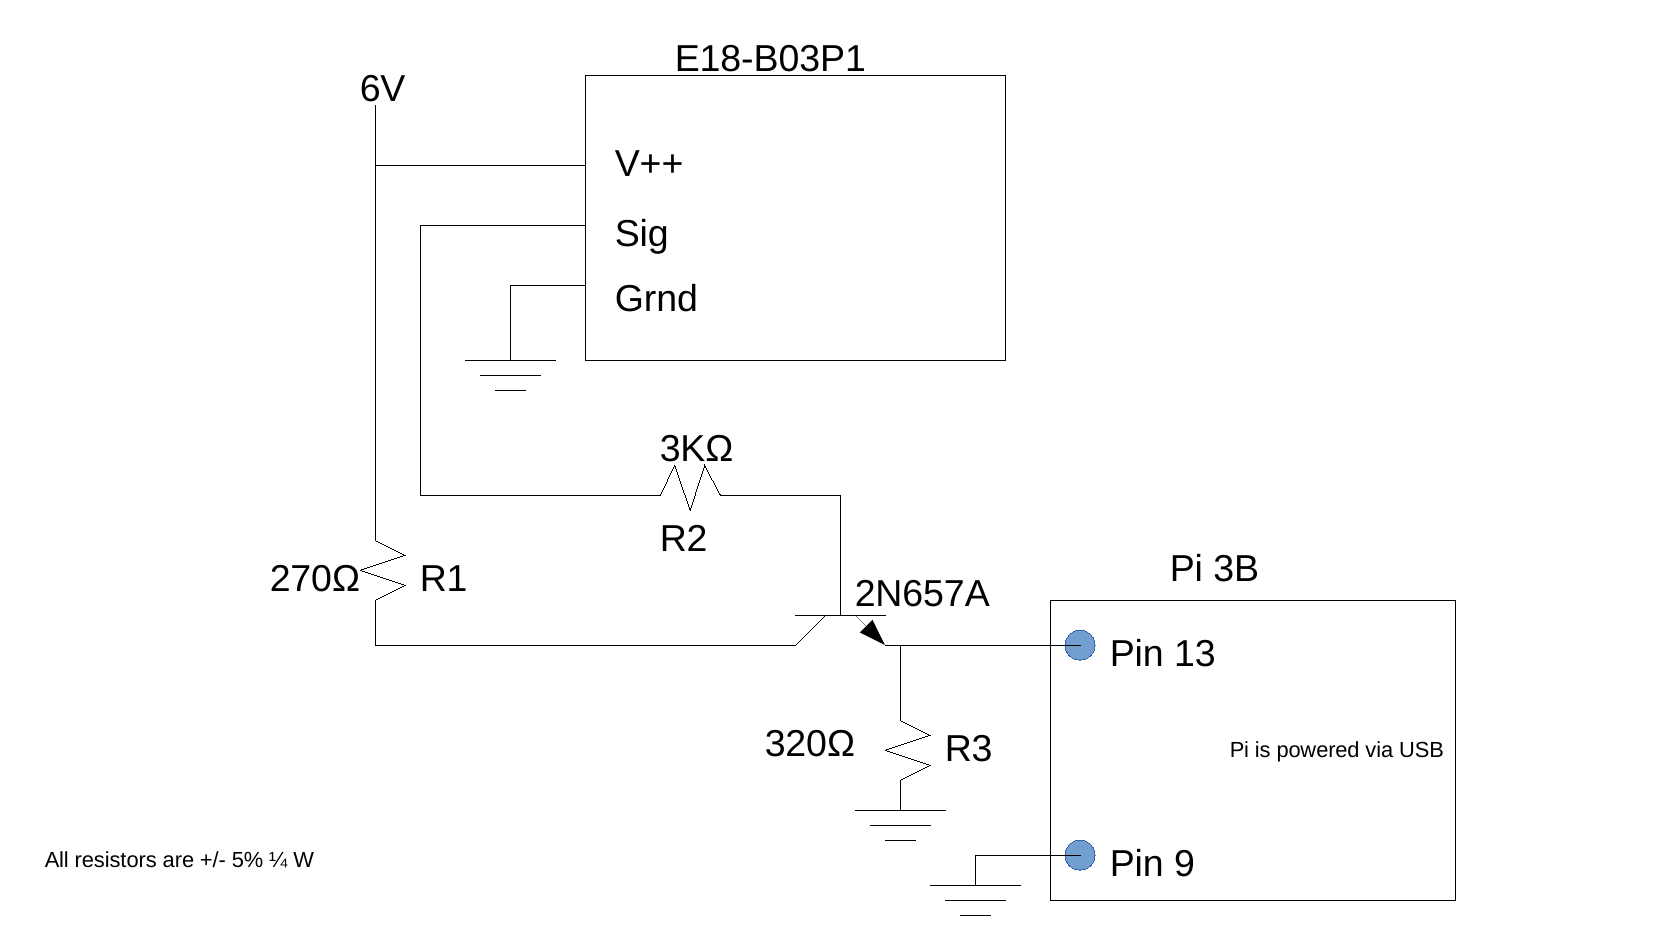

E18-B03P1
6V
V++
Sig
Grnd
3KΩ
R2
Pi 3B
270Ω
R1
2N657A
Pin 13
320Ω
R3
Pi is powered via USB
Pin 9
All resistors are +/- 5% ¼ W